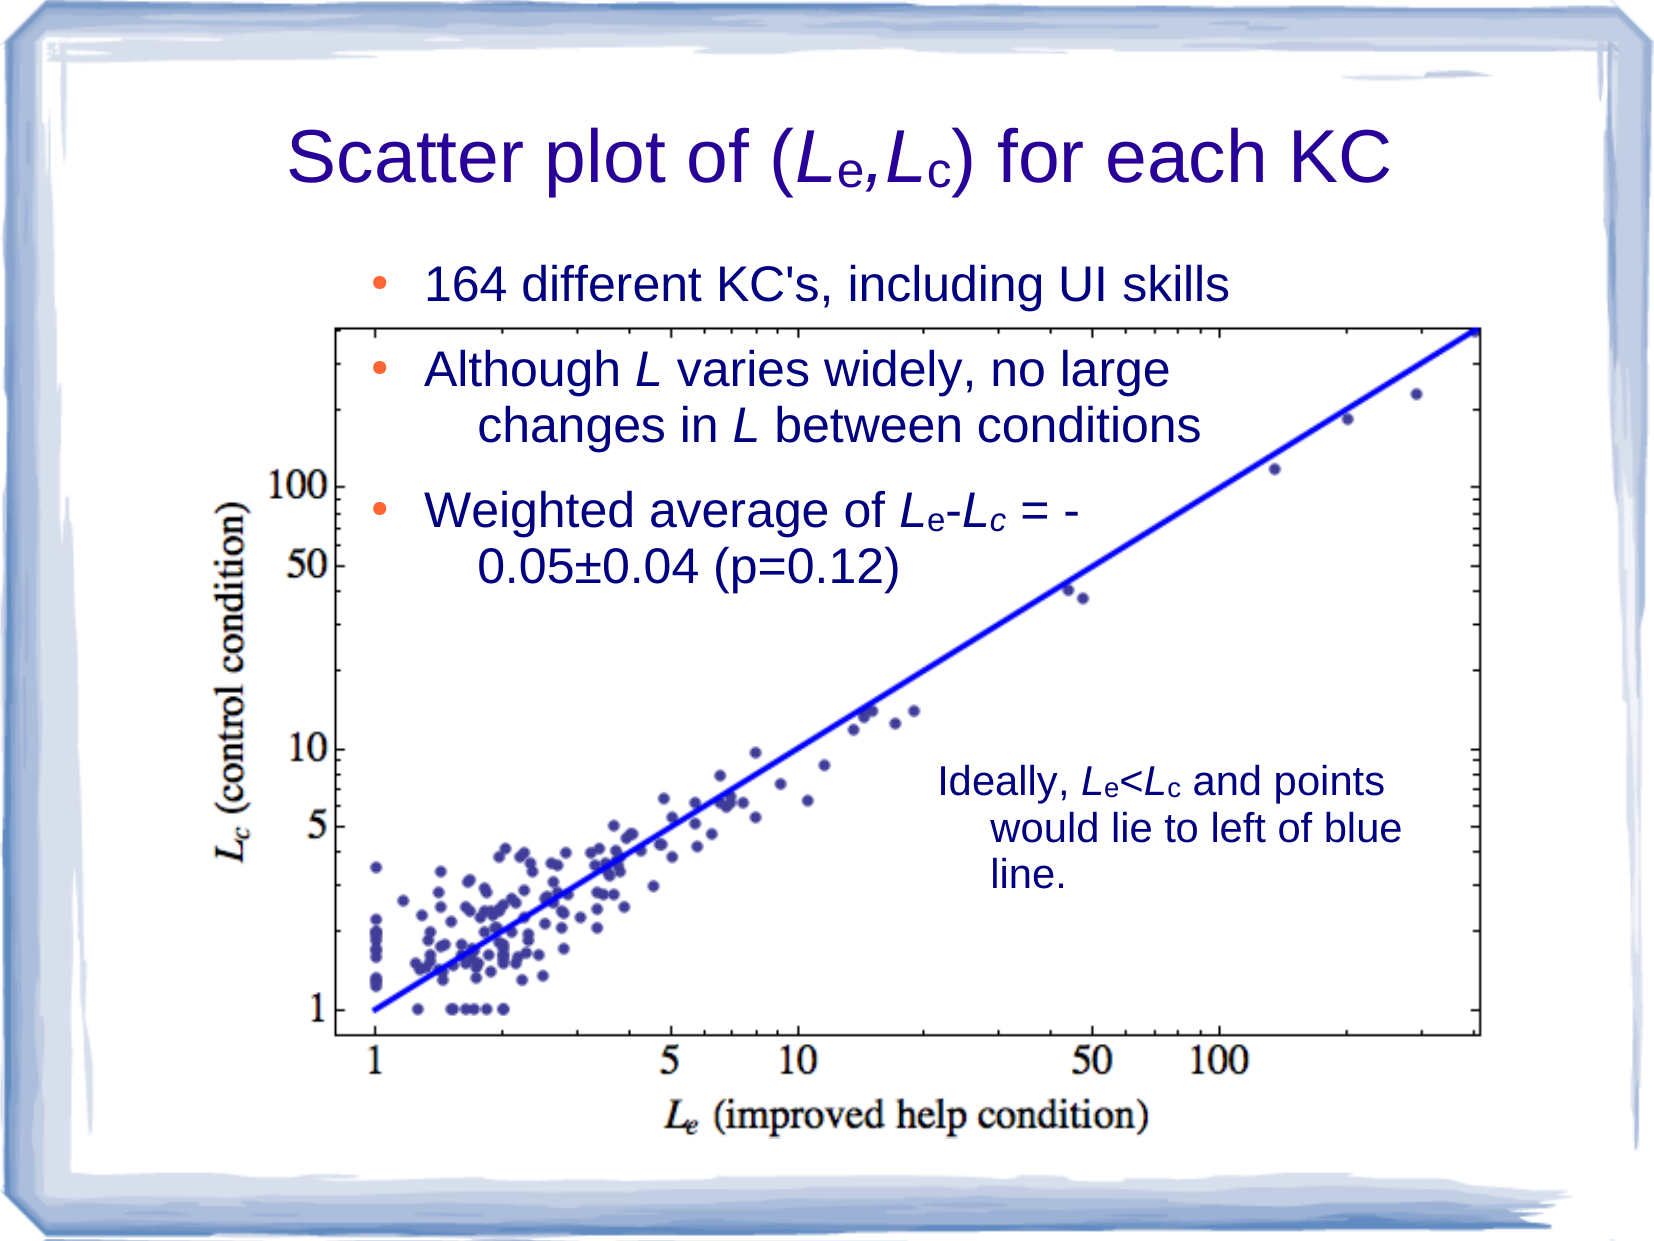

# Scatter plot of (Le,Lc) for each KC
164 different KC's, including UI skills
Although L varies widely, no large changes in L between conditions
Weighted average of Le-Lc = -0.05±0.04 (p=0.12)
Ideally, Le<Lc and points would lie to left of blue line.